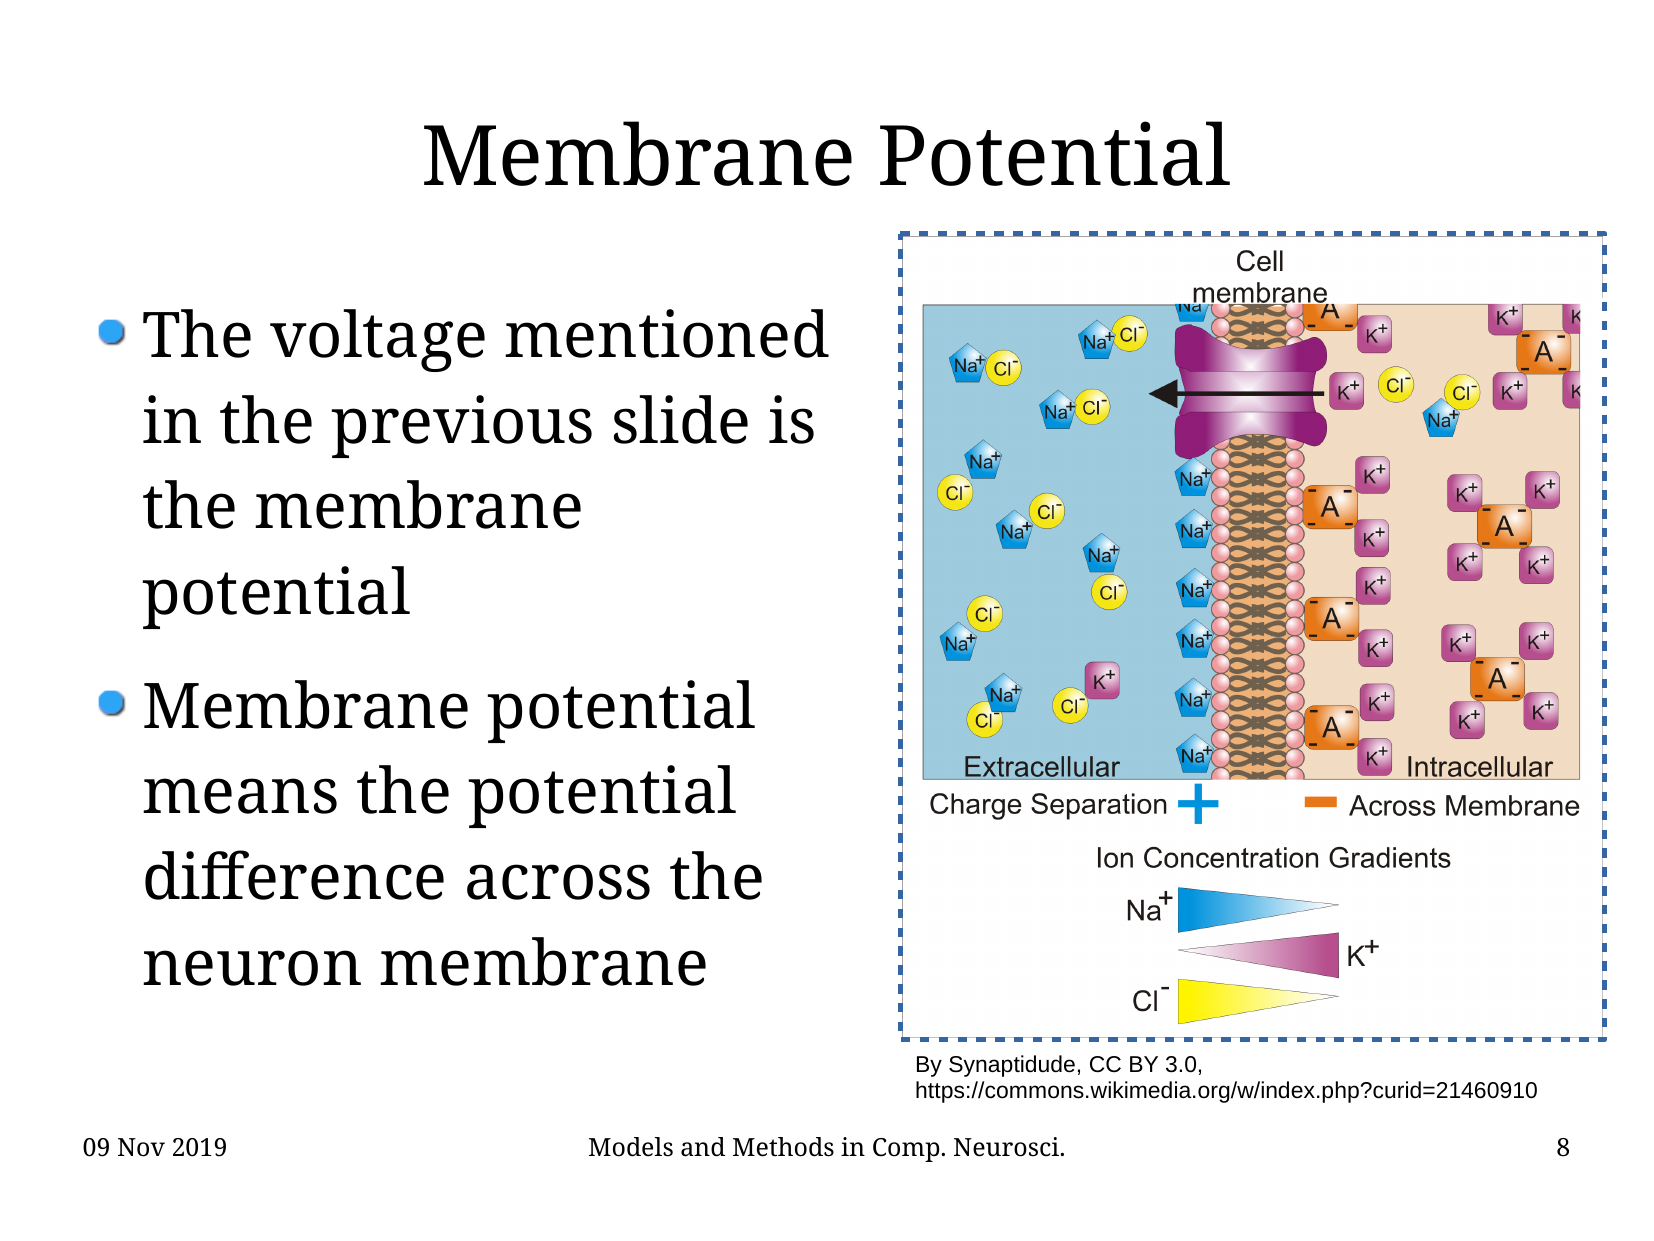

# Membrane Potential
By Synaptidude, CC BY 3.0, https://commons.wikimedia.org/w/index.php?curid=21460910
The voltage mentioned in the previous slide is the membrane potential
Membrane potential means the potential difference across the neuron membrane
09 Nov 2019
Models and Methods in Comp. Neurosci.
8